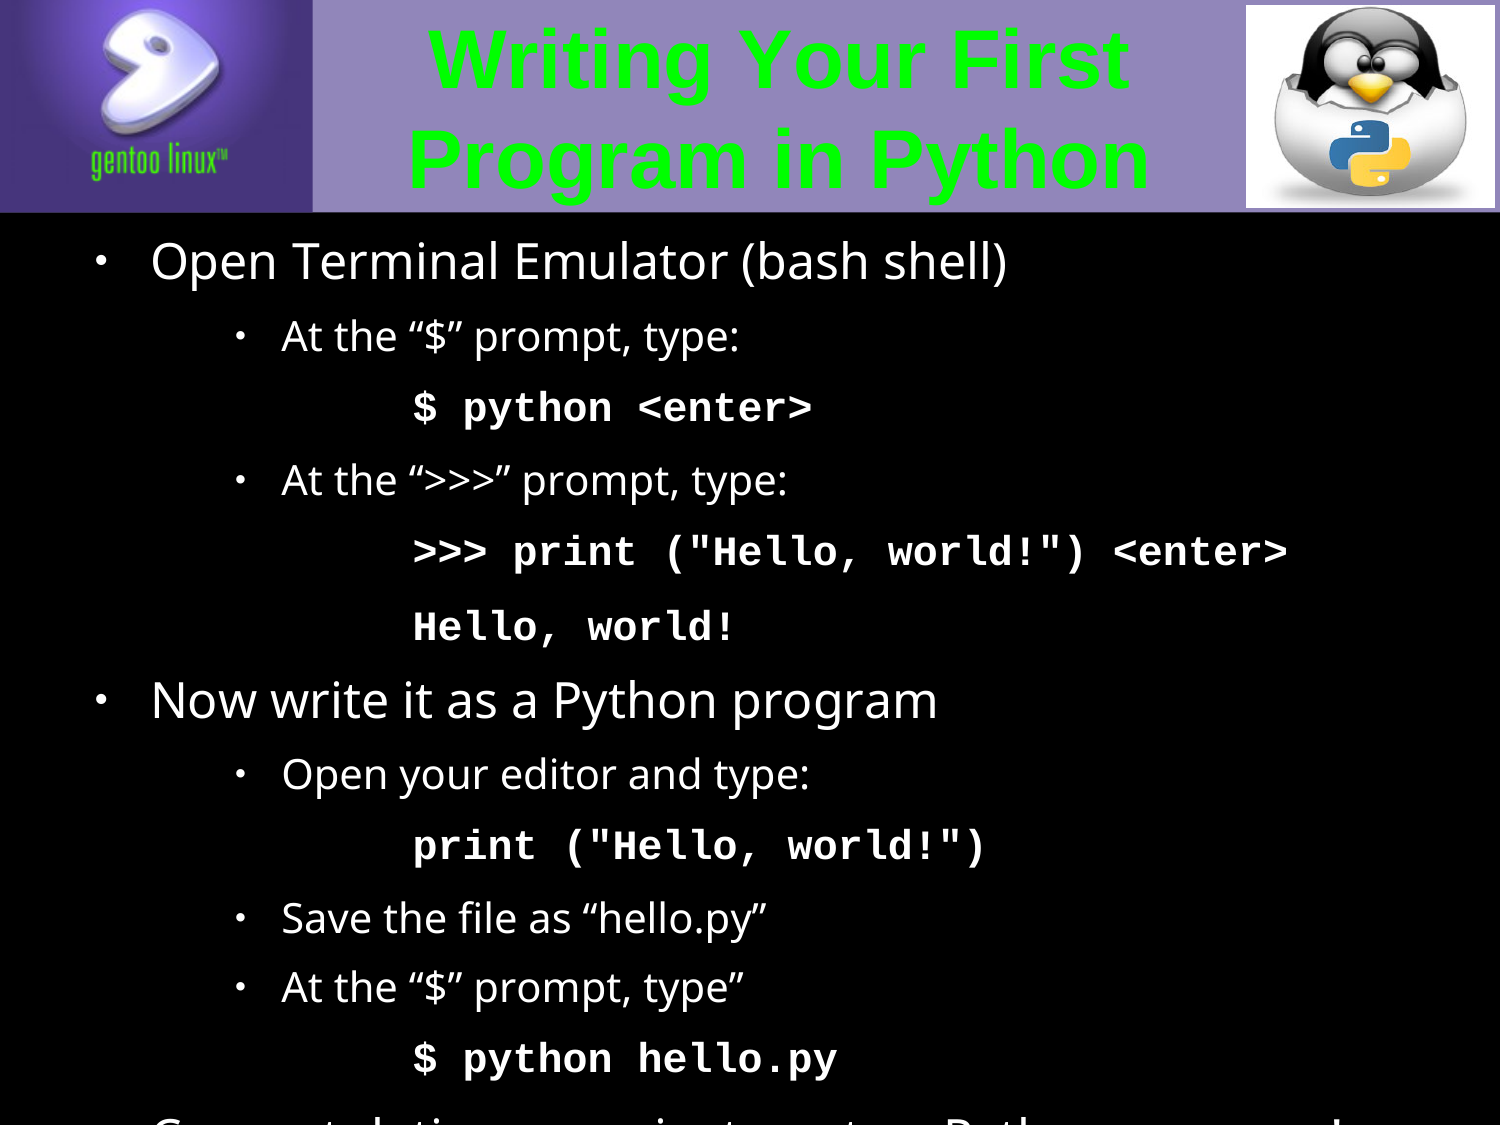

# Writing Your First Program in Python
Open Terminal Emulator (bash shell)
At the “$” prompt, type:
$ python <enter>
At the “>>>” prompt, type:
>>> print ("Hello, world!") <enter>
Hello, world!
Now write it as a Python program
Open your editor and type:
print ("Hello, world!")
Save the file as “hello.py”
At the “$” prompt, type”
$ python hello.py
Congratulations, you just wrote a Python program!